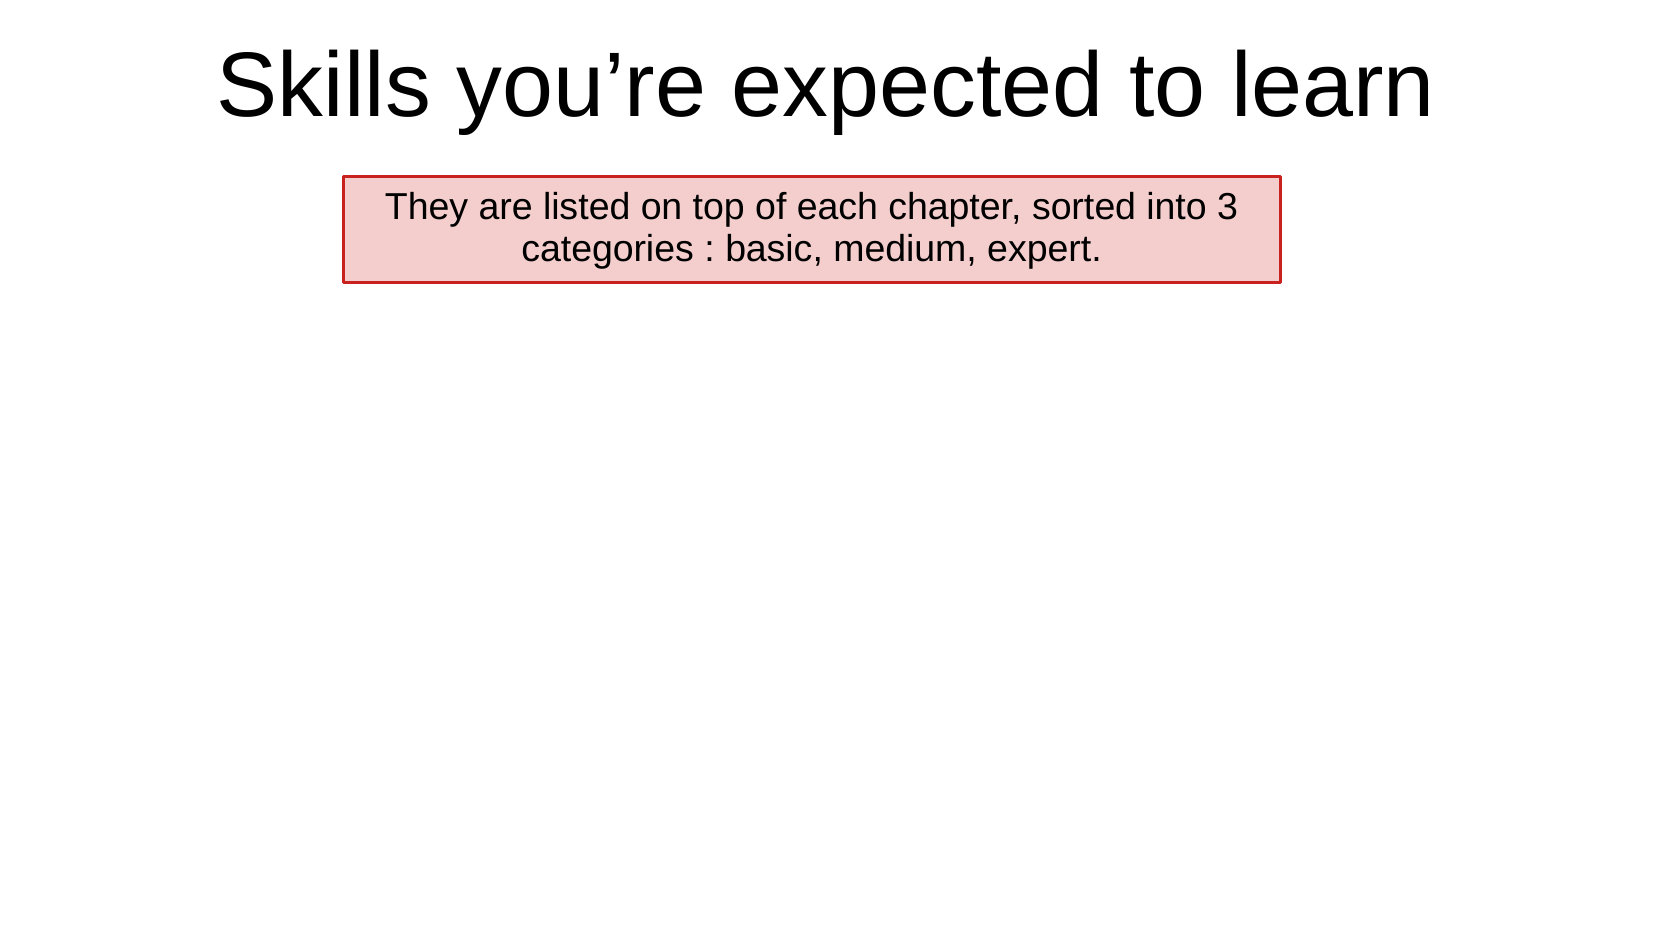

# Skills you’re expected to learn
They are listed on top of each chapter, sorted into 3 categories : basic, medium, expert.